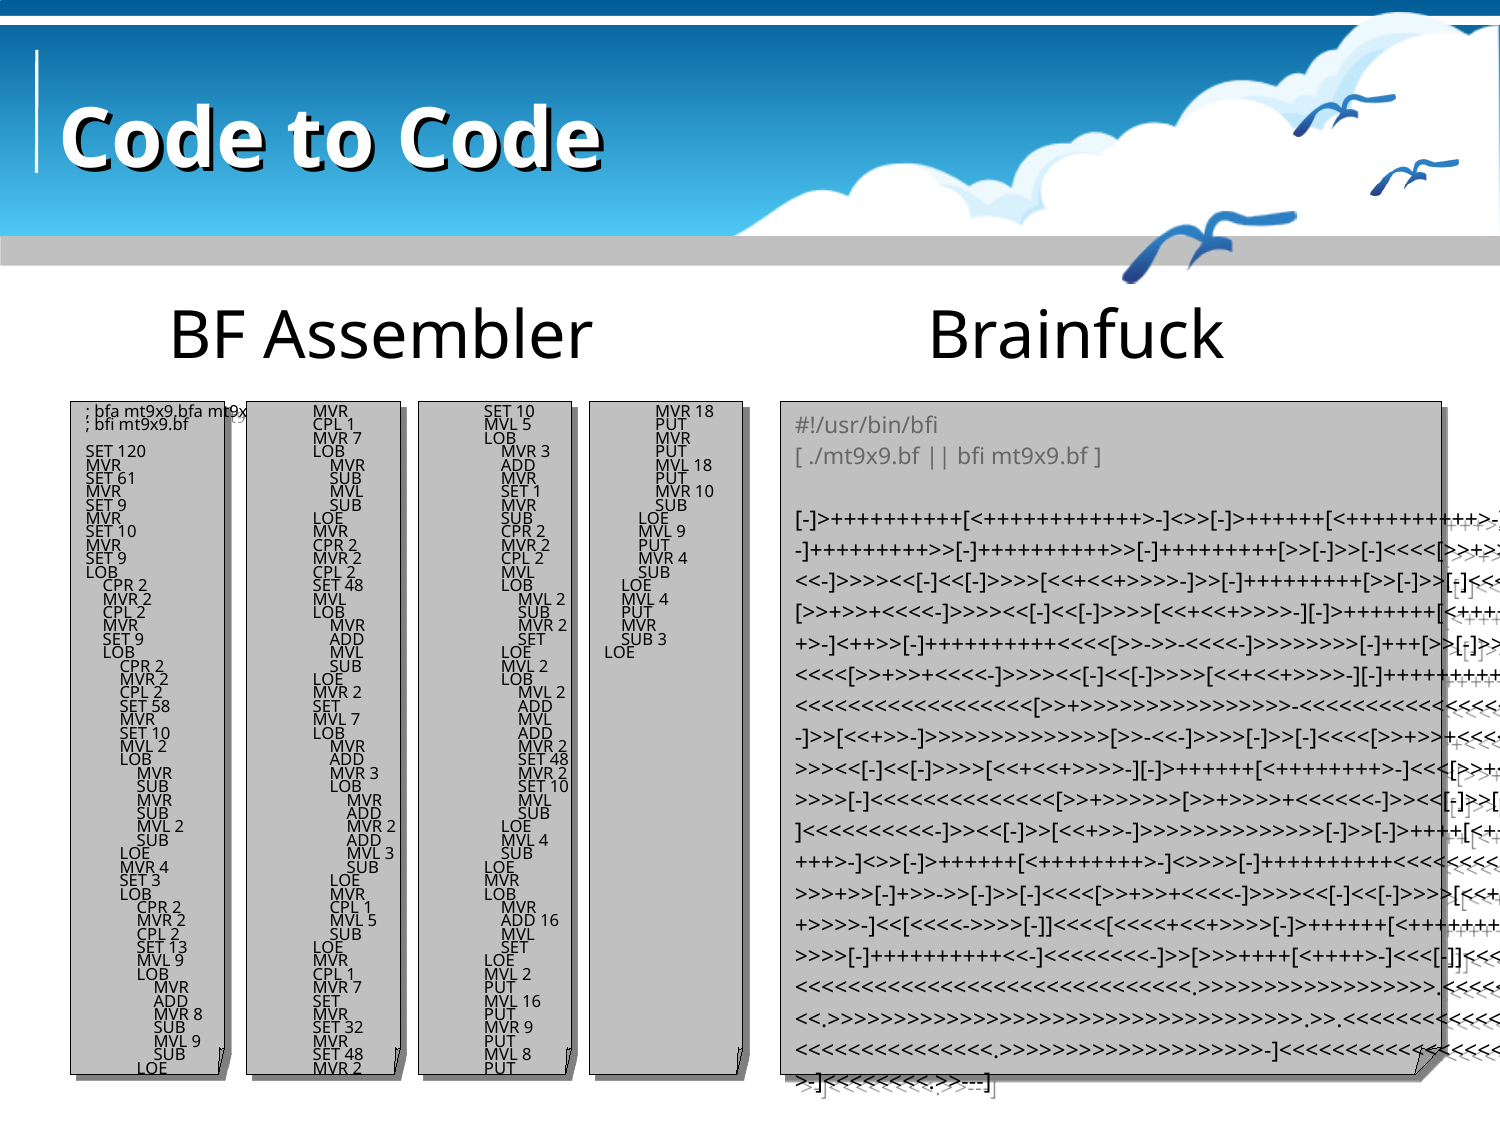

# Code to Code
Brainfuck
BF Assembler
; bfa mt9x9.bfa mt9x9.bf
; bfi mt9x9.bf
SET 120
MVR
SET 61
MVR
SET 9
MVR
SET 10
MVR
SET 9
LOB
 CPR 2
 MVR 2
 CPL 2
 MVR
 SET 9
 LOB
 CPR 2
 MVR 2
 CPL 2
 SET 58
 MVR
 SET 10
 MVL 2
 LOB
 MVR
 SUB
 MVR
 SUB
 MVL 2
 SUB
 LOE
 MVR 4
 SET 3
 LOB
 CPR 2
 MVR 2
 CPL 2
 SET 13
 MVL 9
 LOB
 MVR
 ADD
 MVR 8
 SUB
 MVL 9
 SUB
 LOE
 MVR
 CPL 1
 MVR 7
 LOB
 MVR
 SUB
 MVL
 SUB
 LOE
 MVR
 CPR 2
 MVR 2
 CPL 2
 SET 48
 MVL
 LOB
 MVR
 ADD
 MVL
 SUB
 LOE
 MVR 2
 SET
 MVL 7
 LOB
 MVR
 ADD
 MVR 3
 LOB
 MVR
 ADD
 MVR 2
 ADD
 MVL 3
 SUB
 LOE
 MVR
 CPL 1
 MVL 5
 SUB
 LOE
 MVR
 CPL 1
 MVR 7
 SET
 MVR
 SET 32
 MVR
 SET 48
 MVR 2
 SET 10
 MVL 5
 LOB
 MVR 3
 ADD
 MVR
 SET 1
 MVR
 SUB
 CPR 2
 MVR 2
 CPL 2
 MVL
 LOB
 MVL 2
 SUB
 MVR 2
 SET
 LOE
 MVL 2
 LOB
 MVL 2
 ADD
 MVL
 ADD
 MVR 2
 SET 48
 MVR 2
 SET 10
 MVL
 SUB
 LOE
 MVL 4
 SUB
 LOE
 MVR
 LOB
 MVR
 ADD 16
 MVL
 SET
 LOE
 MVL 2
 PUT
 MVL 16
 PUT
 MVR 9
 PUT
 MVL 8
 PUT
 MVR 18
 PUT
 MVR
 PUT
 MVL 18
 PUT
 MVR 10
 SUB
 LOE
 MVL 9
 PUT
 MVR 4
 SUB
 LOE
 MVL 4
 PUT
 MVR
 SUB 3
LOE
#!/usr/bin/bfi
[ ./mt9x9.bf || bfi mt9x9.bf ]
[-]>++++++++++[<++++++++++++>-]<>>[-]>++++++[<++++++++++>-]<+>>[
-]+++++++++>>[-]++++++++++>>[-]+++++++++[>>[-]>>[-]<<<<[>>+>>+<<
<<-]>>>><<[-]<<[-]>>>>[<<+<<+>>>>-]>>[-]+++++++++[>>[-]>>[-]<<<<
[>>+>>+<<<<-]>>>><<[-]<<[-]>>>>[<<+<<+>>>>-][-]>+++++++[<+++++++
+>-]<++>>[-]++++++++++<<<<[>>->>-<<<<-]>>>>>>>>[-]+++[>>[-]>>[-]
<<<<[>>+>>+<<<<-]>>>><<[-]<<[-]>>>>[<<+<<+>>>>-][-]+++++++++++++
<<<<<<<<<<<<<<<<<<[>>+>>>>>>>>>>>>>>>>-<<<<<<<<<<<<<<<<<<-]>><<[
-]>>[<<+>>-]>>>>>>>>>>>>>>[>>-<<-]>>>>[-]>>[-]<<<<[>>+>>+<<<<-]>
>>><<[-]<<[-]>>>>[<<+<<+>>>>-][-]>++++++[<++++++++>-]<<<[>>+<<-]
>>>>[-]<<<<<<<<<<<<<<[>>+>>>>>>[>>+>>>>+<<<<<<-]>><<[-]>>[<<+>>-
]<<<<<<<<<<-]>><<[-]>>[<<+>>-]>>>>>>>>>>>>>>[-]>>[-]>++++[<+++++
+++>-]<>>[-]>++++++[<++++++++>-]<>>>>[-]++++++++++<<<<<<<<<<[>>>
>>>+>>[-]+>>->>[-]>>[-]<<<<[>>+>>+<<<<-]>>>><<[-]<<[-]>>>>[<<+<<
+>>>>-]<<[<<<<->>>>[-]]<<<<[<<<<+<<+>>>>[-]>++++++[<++++++++>-]<
>>>>[-]++++++++++<<-]<<<<<<<<-]>>[>>>++++[<++++>-]<<<[-]]<<<<.<<
<<<<<<<<<<<<<<<<<<<<<<<<<<<<<<.>>>>>>>>>>>>>>>>>>.<<<<<<<<<<<<<<
<<.>>>>>>>>>>>>>>>>>>>>>>>>>>>>>>>>>>>>.>>.<<<<<<<<<<<<<<<<<<<<<
<<<<<<<<<<<<<<<.>>>>>>>>>>>>>>>>>>>>-]<<<<<<<<<<<<<<<<<<.>>>>>>>
>-]<<<<<<<<.>>---]